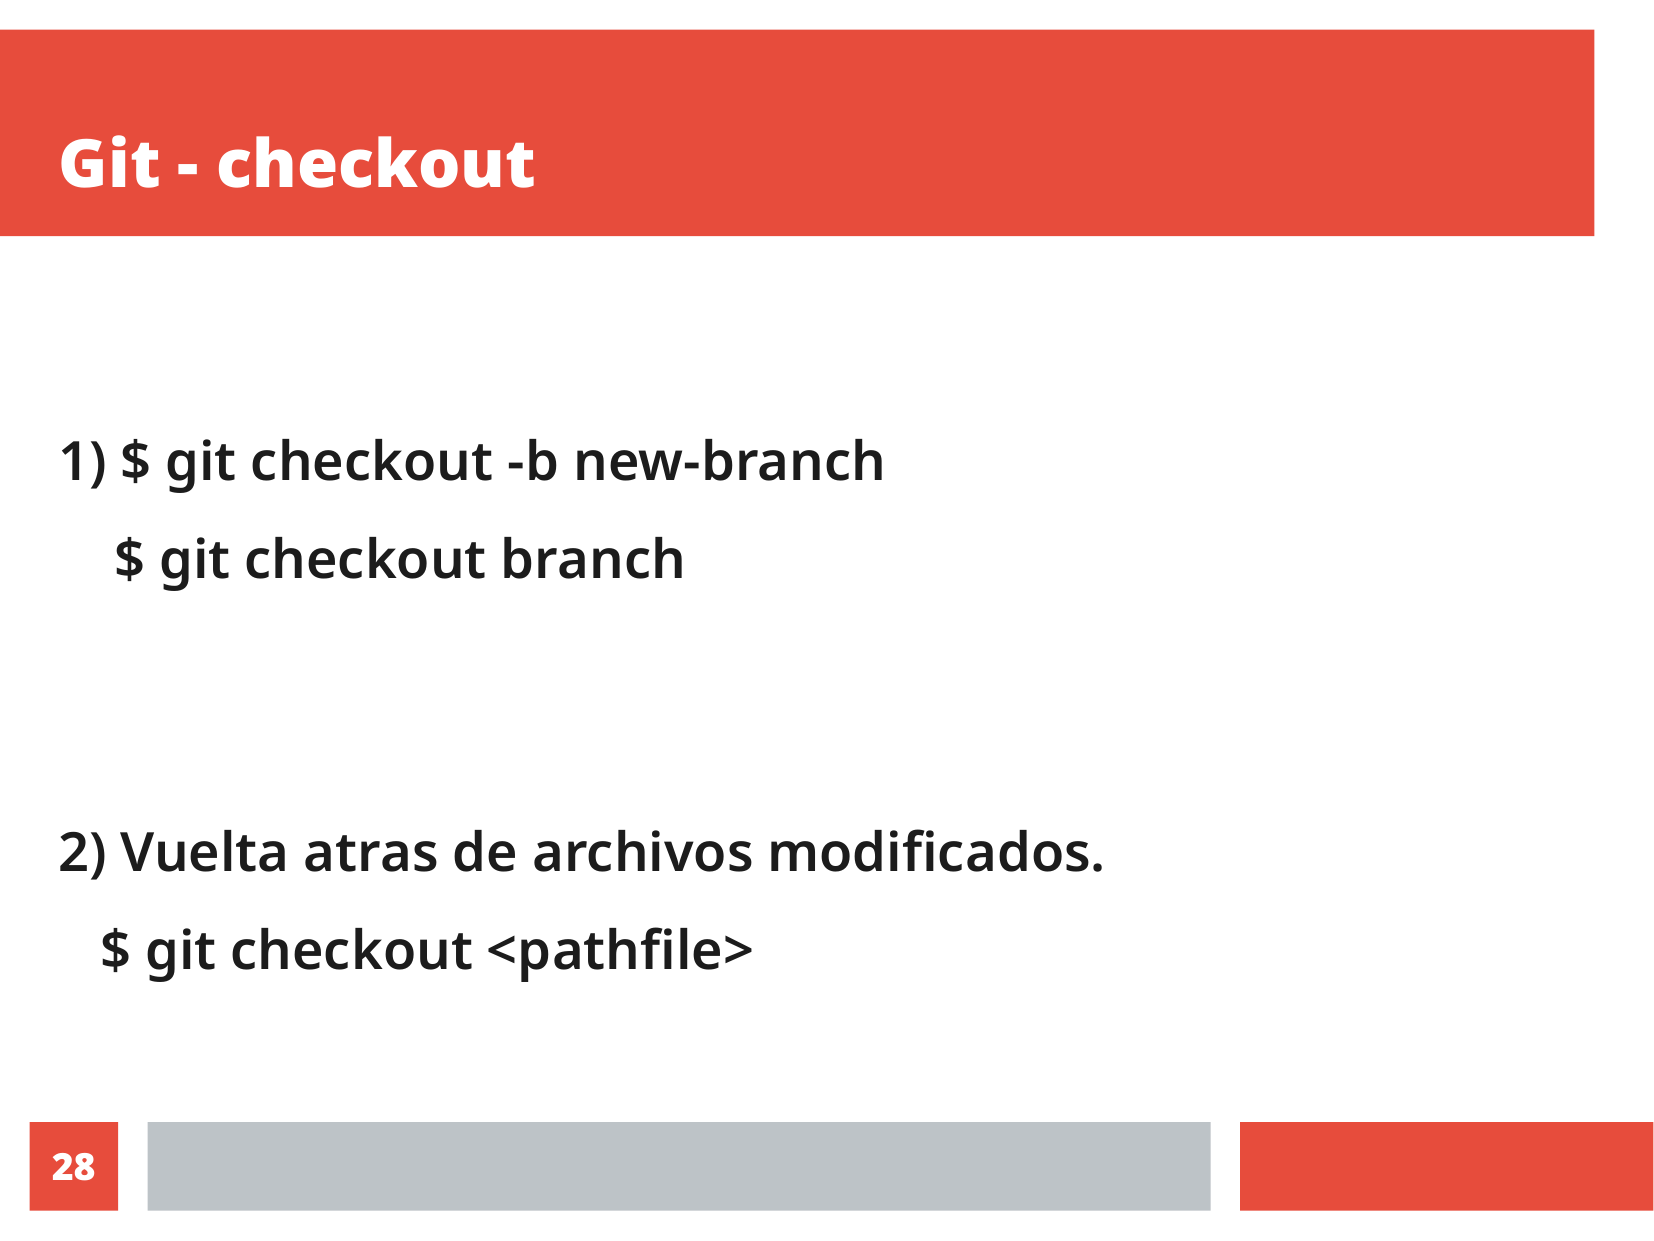

# Git - checkout
1) $ git checkout -b new-branch
 $ git checkout branch
2) Vuelta atras de archivos modificados.
 $ git checkout <pathfile>
28